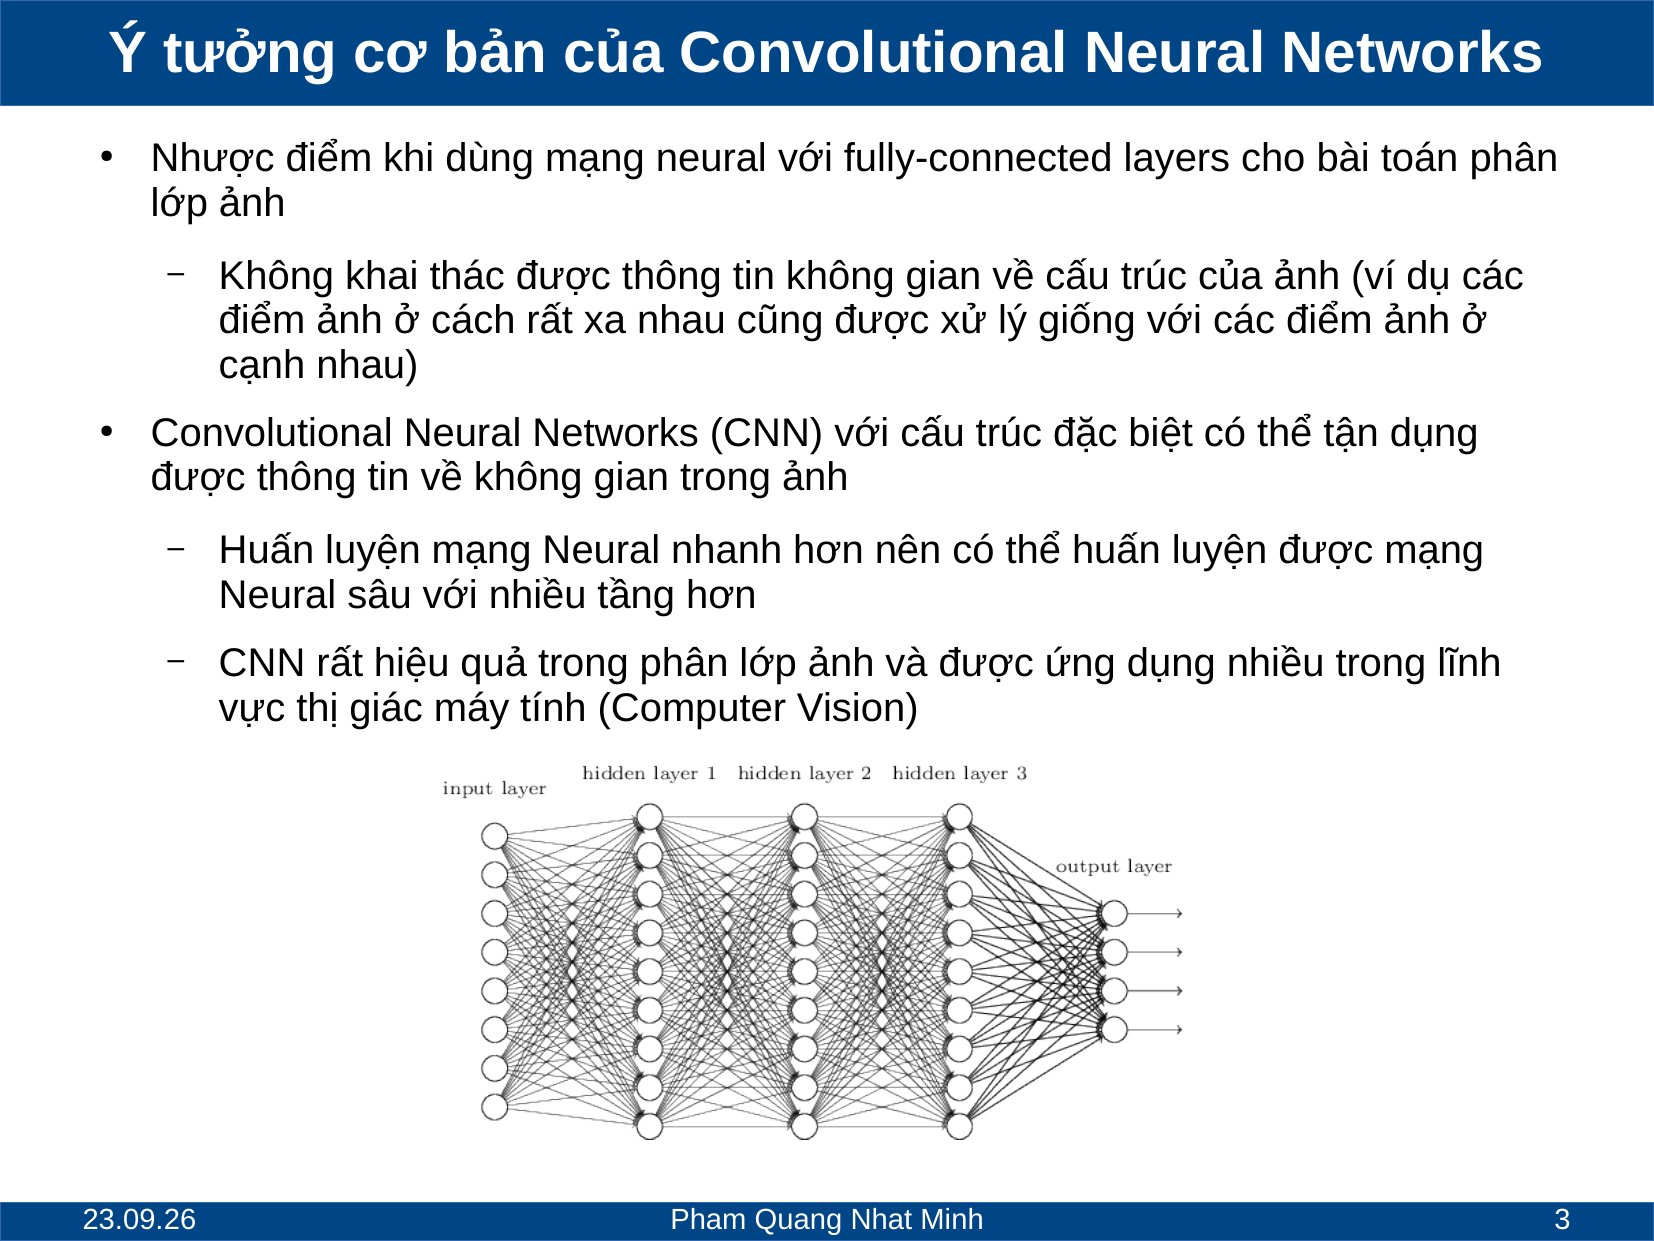

# Ý tưởng cơ bản của Convolutional Neural Networks
Nhược điểm khi dùng mạng neural với fully-connected layers cho bài toán phân lớp ảnh
Không khai thác được thông tin không gian về cấu trúc của ảnh (ví dụ các điểm ảnh ở cách rất xa nhau cũng được xử lý giống với các điểm ảnh ở cạnh nhau)
Convolutional Neural Networks (CNN) với cấu trúc đặc biệt có thể tận dụng được thông tin về không gian trong ảnh
Huấn luyện mạng Neural nhanh hơn nên có thể huấn luyện được mạng Neural sâu với nhiều tầng hơn
CNN rất hiệu quả trong phân lớp ảnh và được ứng dụng nhiều trong lĩnh vực thị giác máy tính (Computer Vision)
Pham Quang Nhat Minh
3